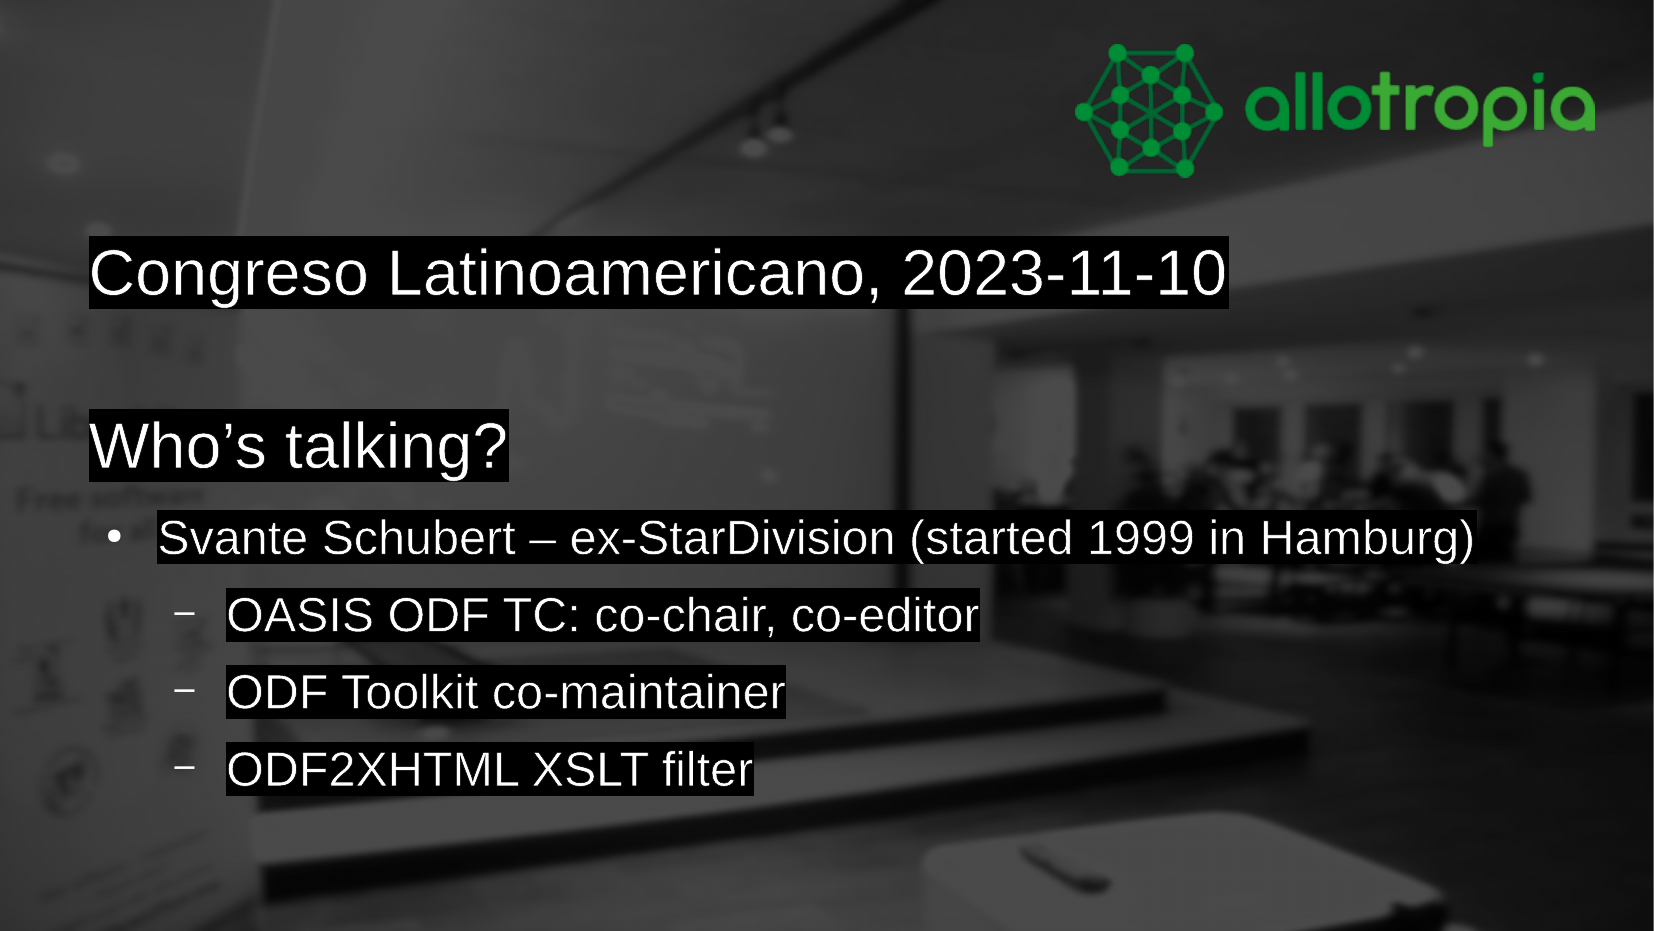

# Congreso Latinoamericano, 2023-11-10
Who’s talking?
Svante Schubert – ex-StarDivision (started 1999 in Hamburg)
OASIS ODF TC: co-chair, co-editor
ODF Toolkit co-maintainer
ODF2XHTML XSLT filter